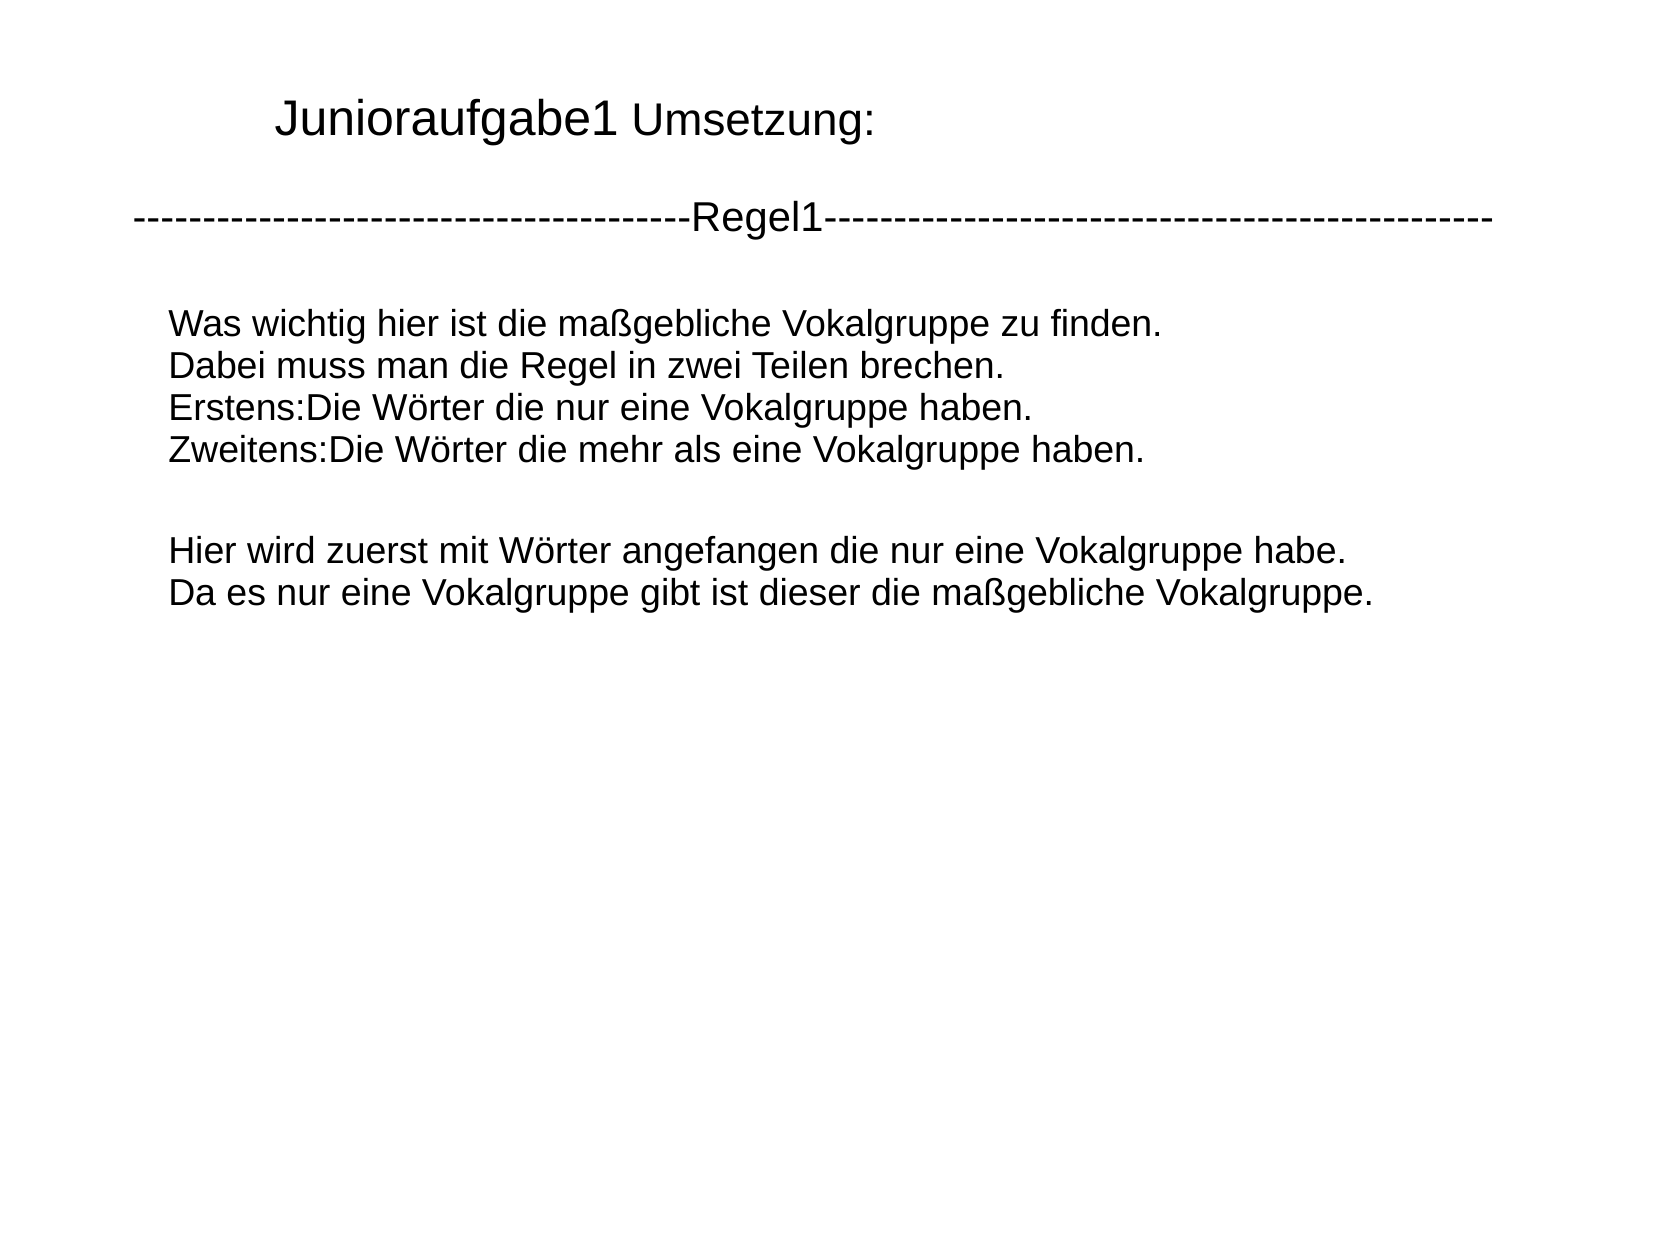

Junioraufgabe1 Umsetzung:
----------------------------------------Regel1------------------------------------------------
Was wichtig hier ist die maßgebliche Vokalgruppe zu finden.
Dabei muss man die Regel in zwei Teilen brechen.
Erstens:Die Wörter die nur eine Vokalgruppe haben.
Zweitens:Die Wörter die mehr als eine Vokalgruppe haben.
Hier wird zuerst mit Wörter angefangen die nur eine Vokalgruppe habe.
Da es nur eine Vokalgruppe gibt ist dieser die maßgebliche Vokalgruppe.